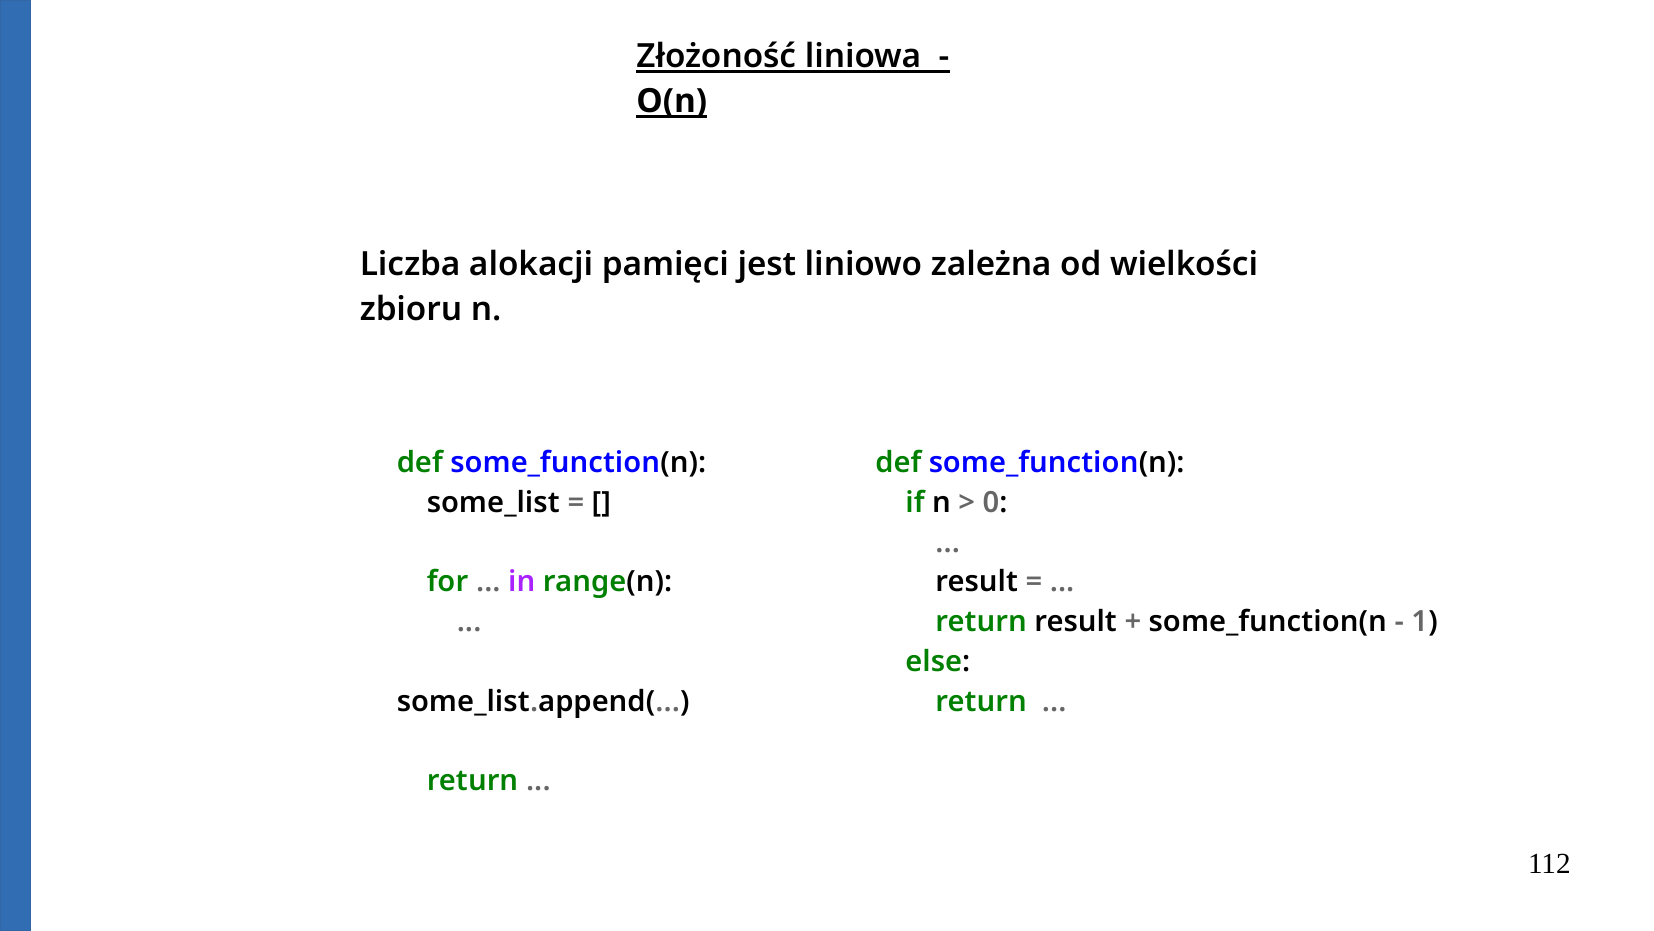

Złożoność liniowa - O(n)
Liczba alokacji pamięci jest liniowo zależna od wielkości zbioru n.
def some_function(n):
 some_list = []
 for ... in range(n):
 ...
 some_list.append(...)
 return ...
def some_function(n):
 if n > 0:
 ...
 result = ...
 return result + some_function(n - 1)
 else:
 return ...
112